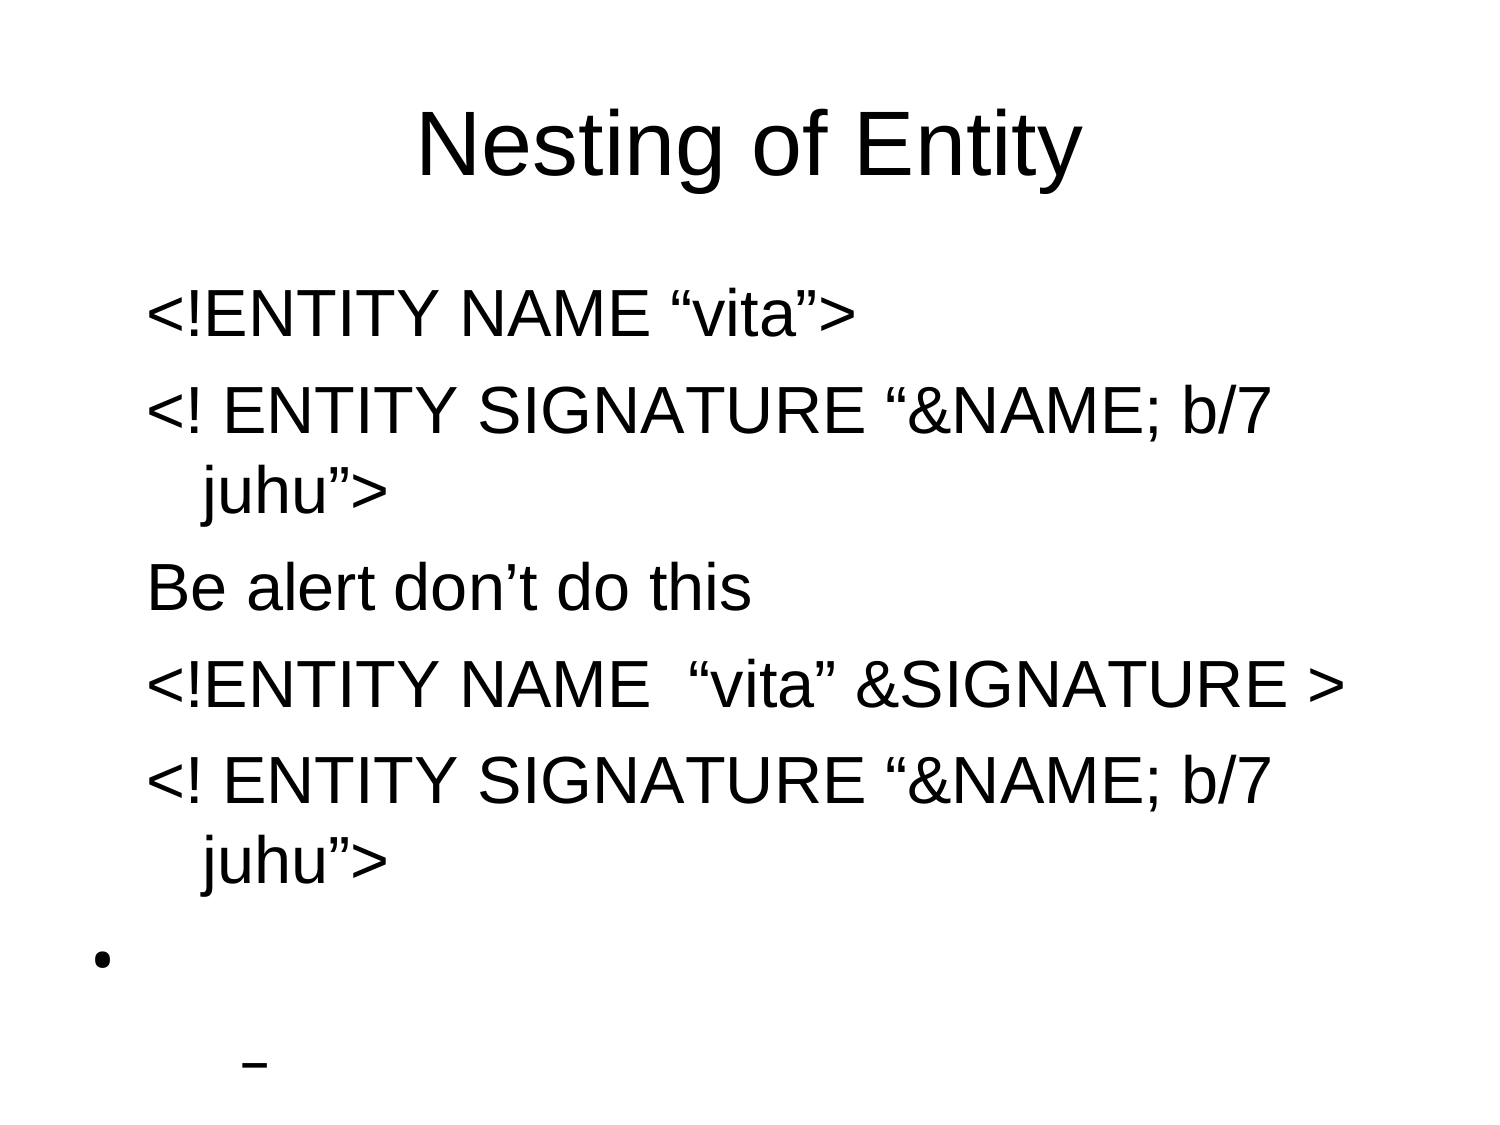

# Nesting of Entity
<!ENTITY NAME “vita”>
<! ENTITY SIGNATURE “&NAME; b/7 juhu”>
Be alert don’t do this
<!ENTITY NAME “vita” &SIGNATURE >
<! ENTITY SIGNATURE “&NAME; b/7 juhu”>